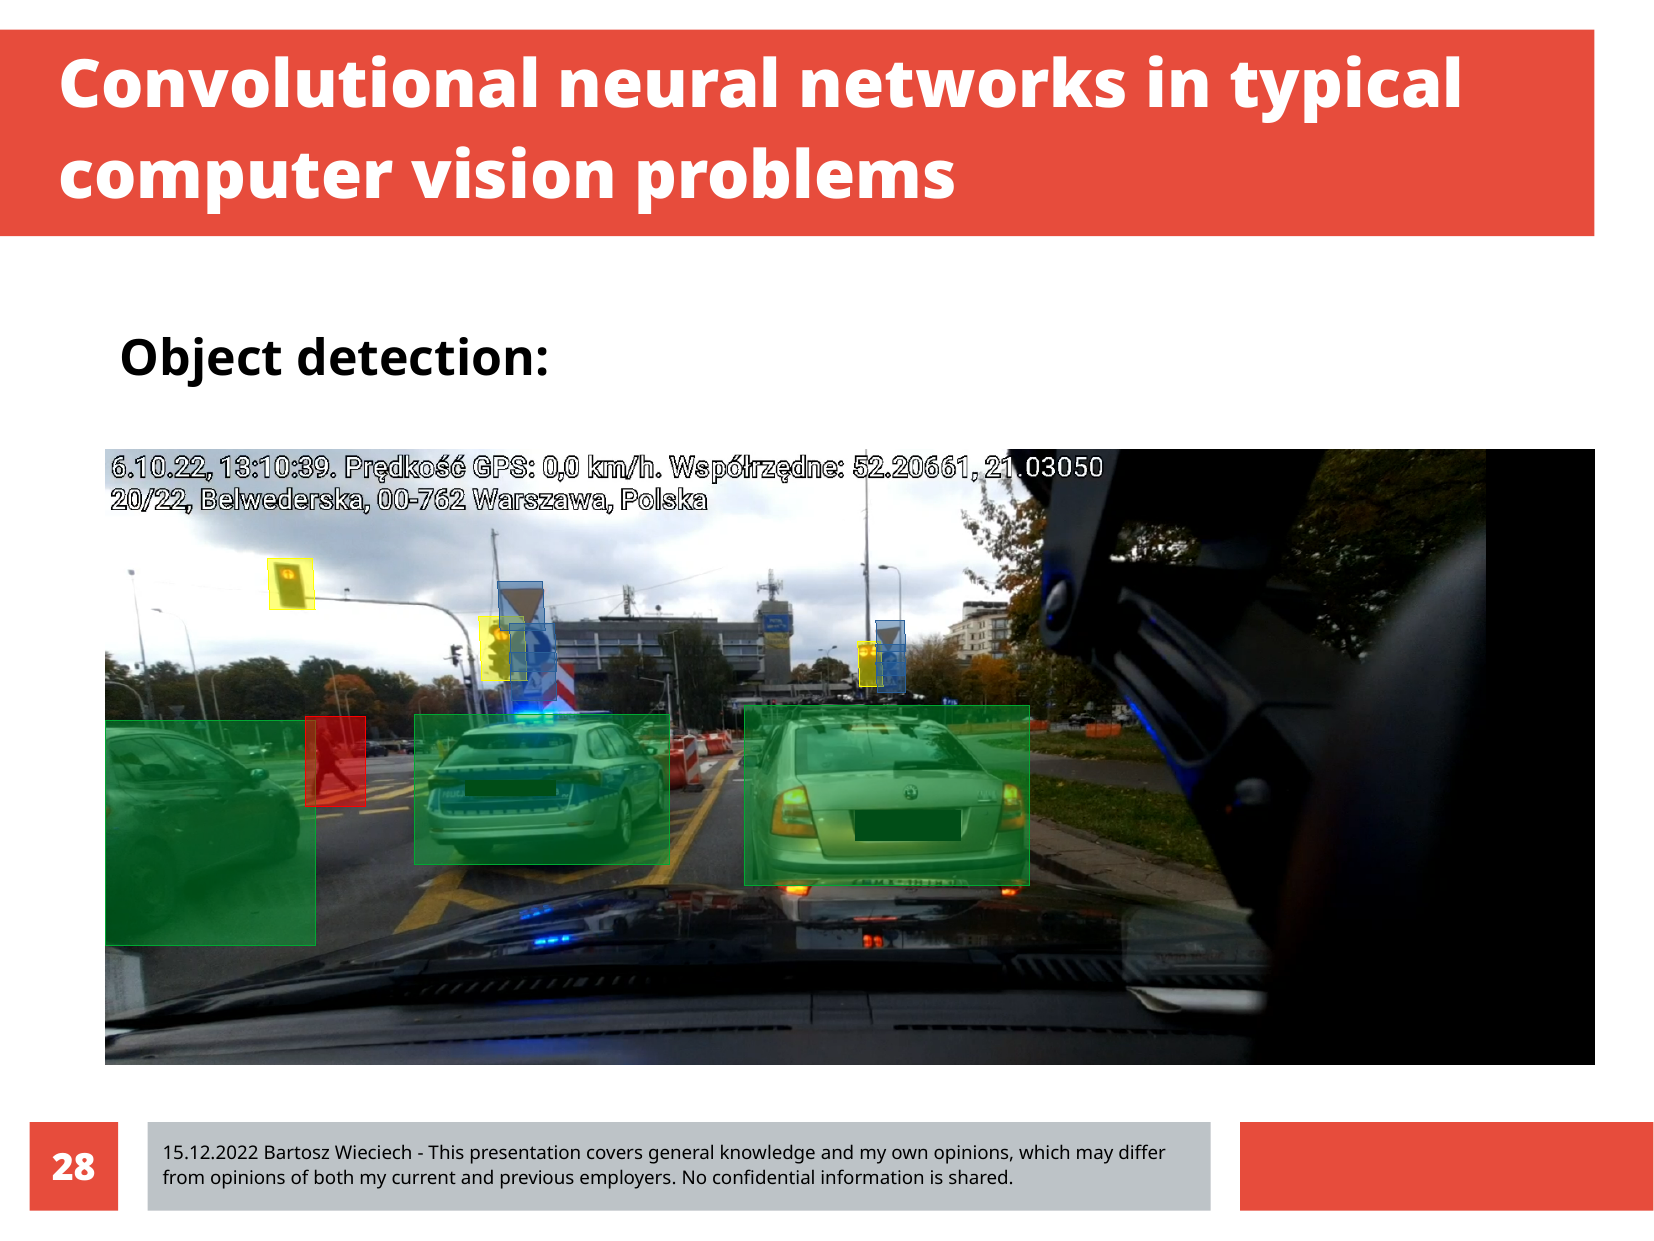

# Convolutional neural networks in typical computer vision problems
Object detection:
28